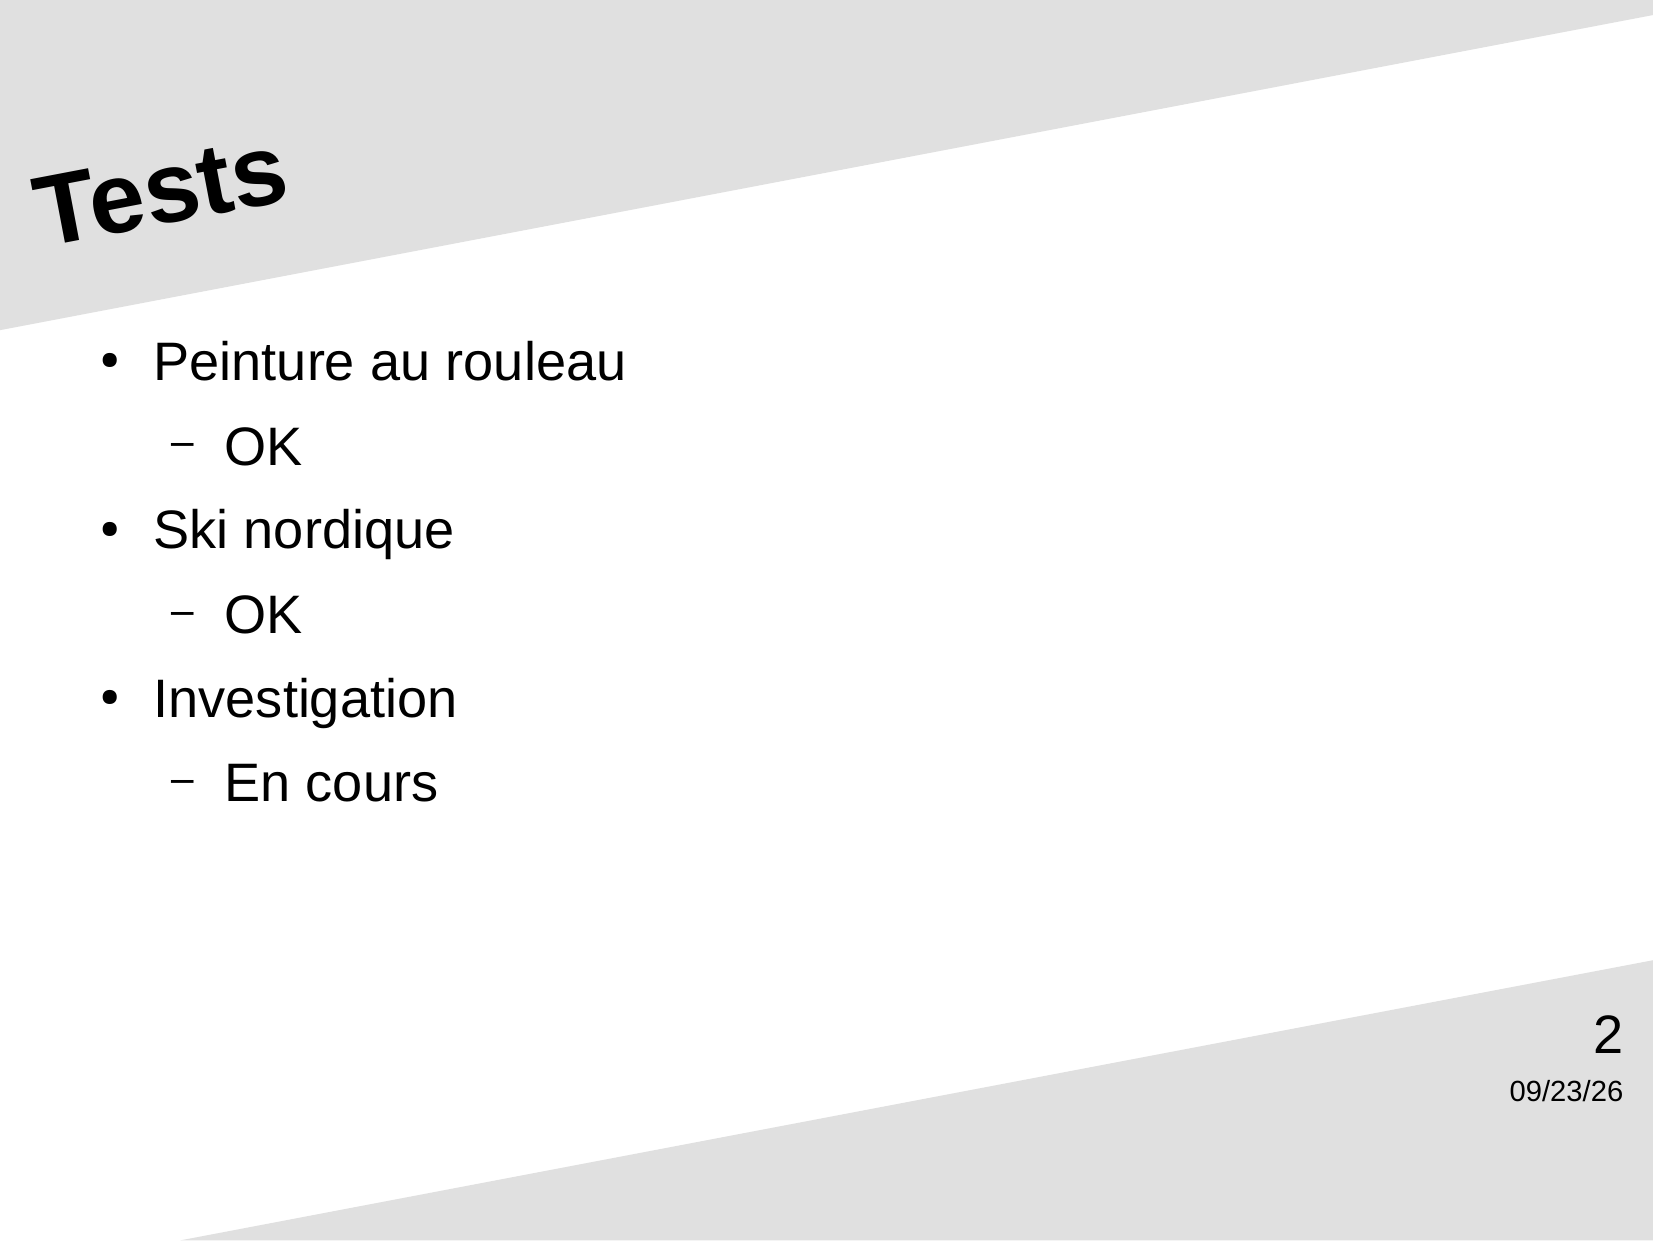

# Tests
Peinture au rouleau
OK
Ski nordique
OK
Investigation
En cours
2